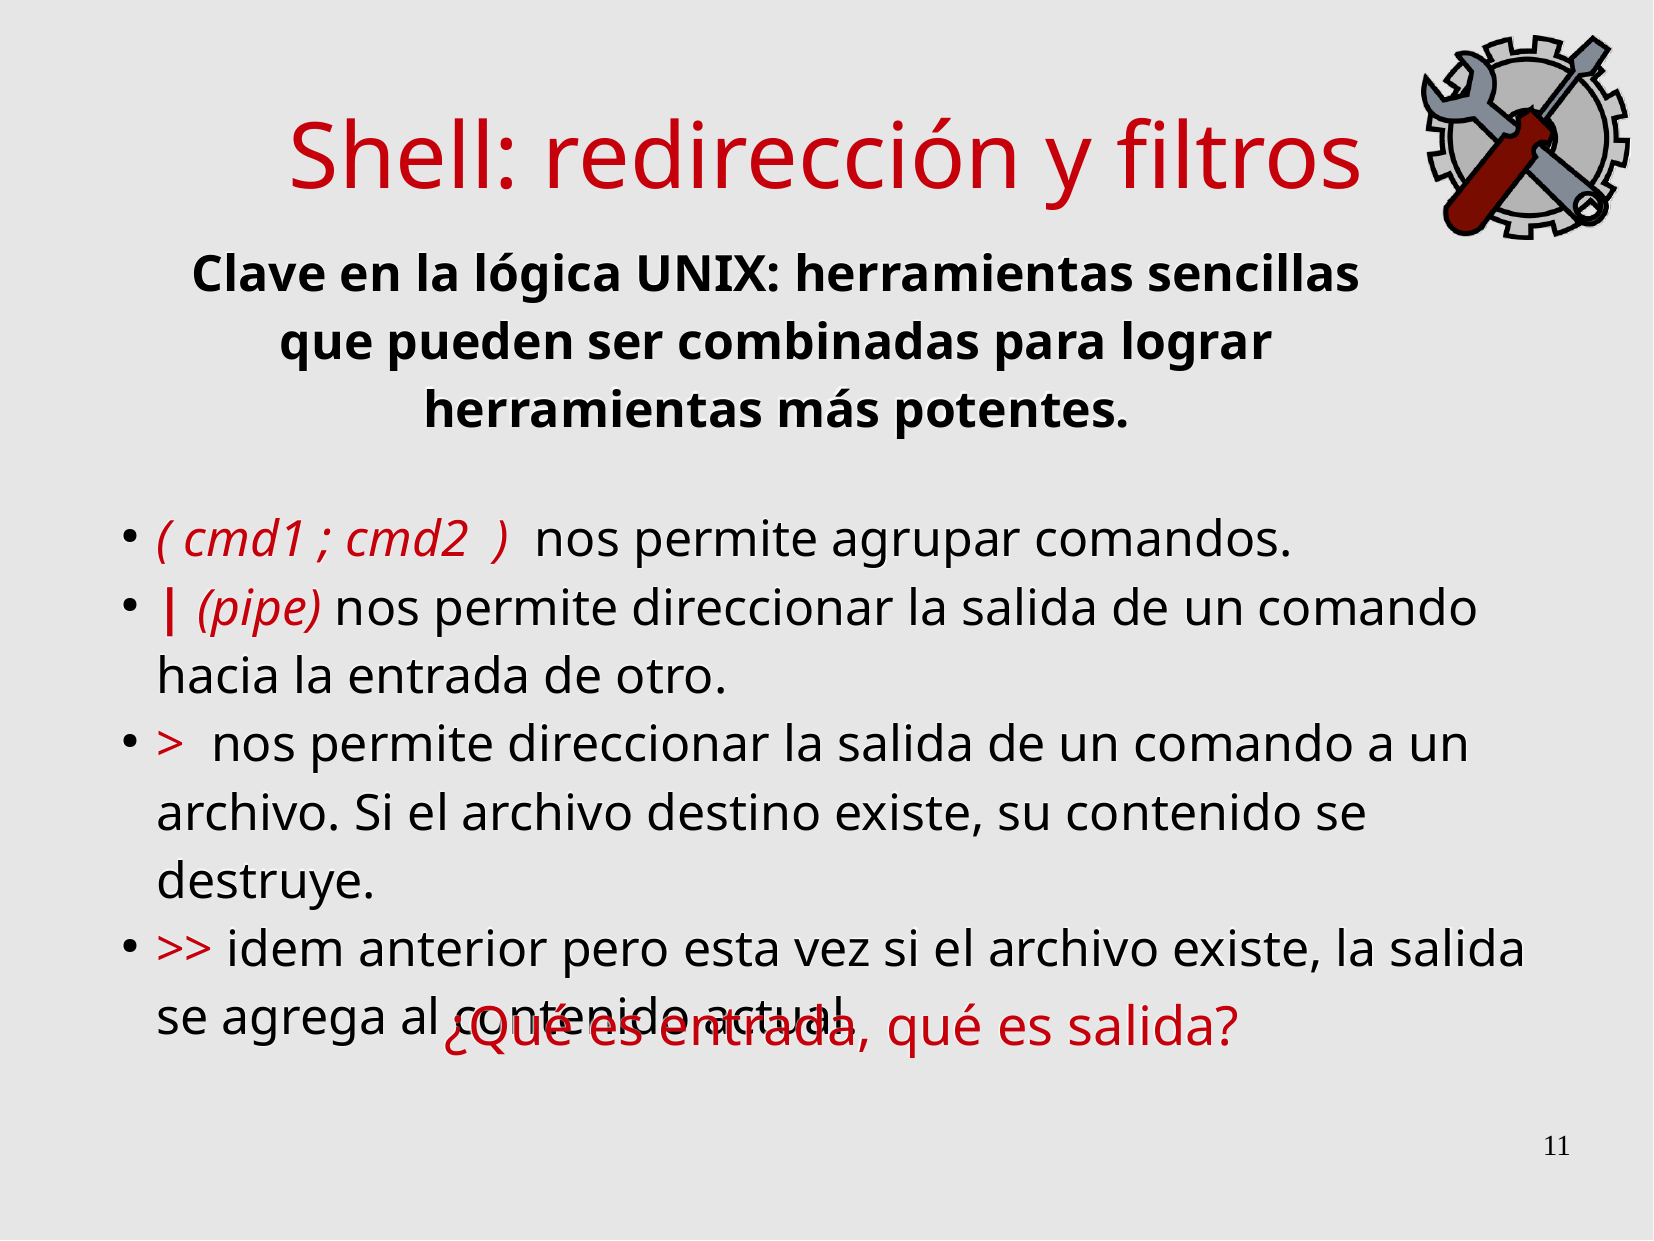

# Shell: redirección y filtros
Clave en la lógica UNIX: herramientas sencillas que pueden ser combinadas para lograr herramientas más potentes.
( cmd1 ; cmd2 ) nos permite agrupar comandos.
| (pipe) nos permite direccionar la salida de un comando hacia la entrada de otro.
> nos permite direccionar la salida de un comando a un archivo. Si el archivo destino existe, su contenido se destruye.
>> idem anterior pero esta vez si el archivo existe, la salida se agrega al contenido actual.
¿Qué es entrada, qué es salida?
11